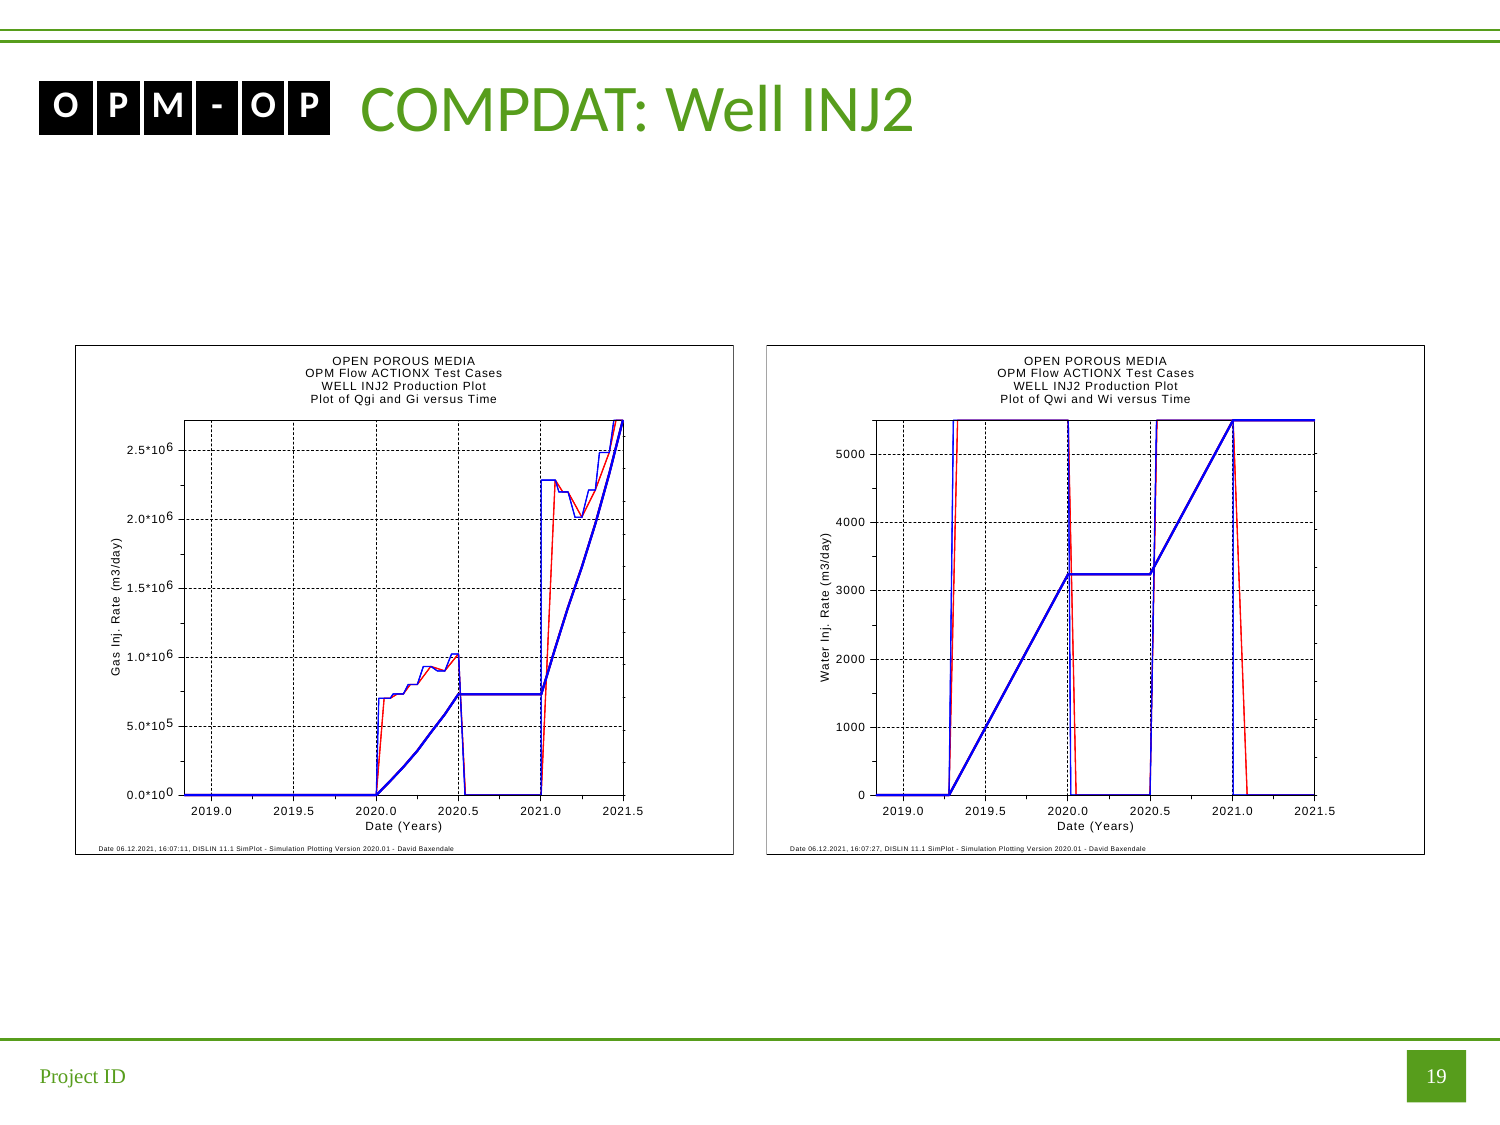

# COMPDAT: Well iNJ2
Project ID
19